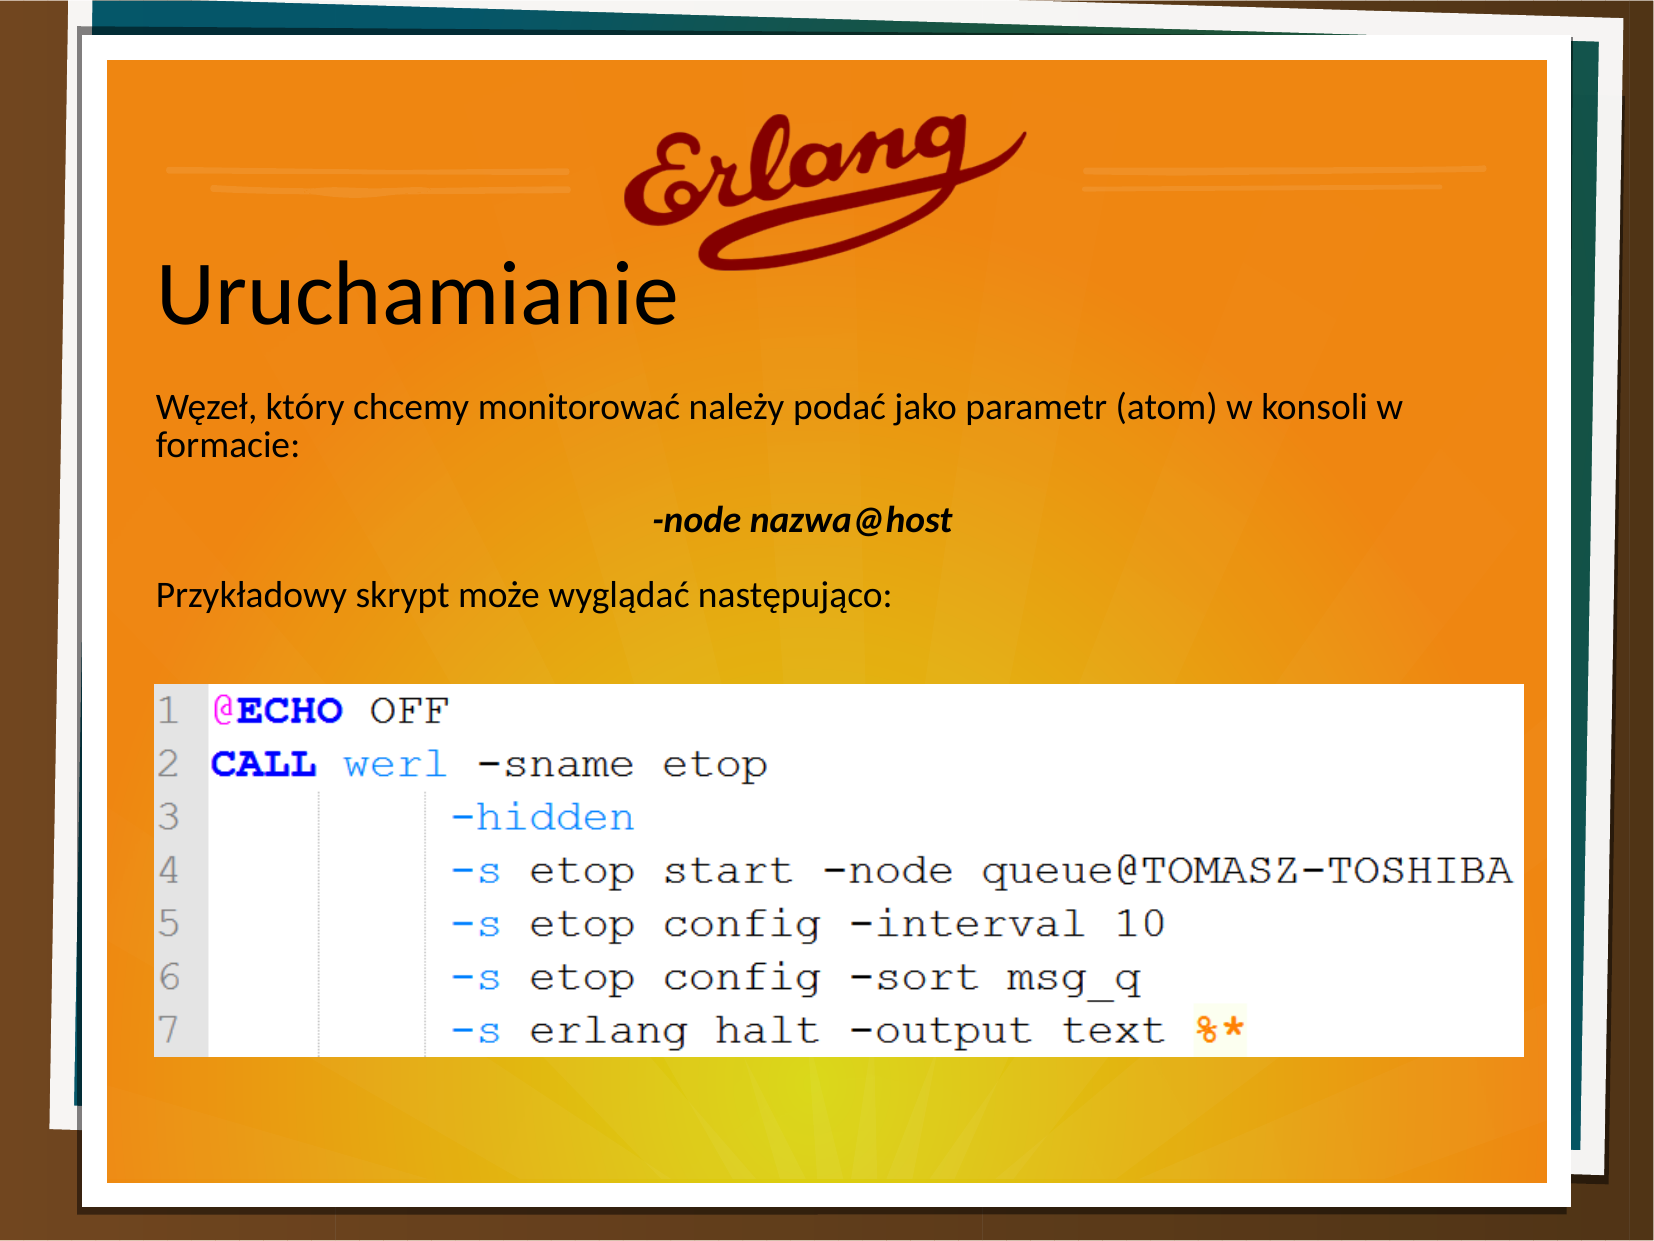

Uruchamianie
Węzeł, który chcemy monitorować należy podać jako parametr (atom) w konsoli w formacie:
-node nazwa@host
Przykładowy skrypt może wyglądać następująco: